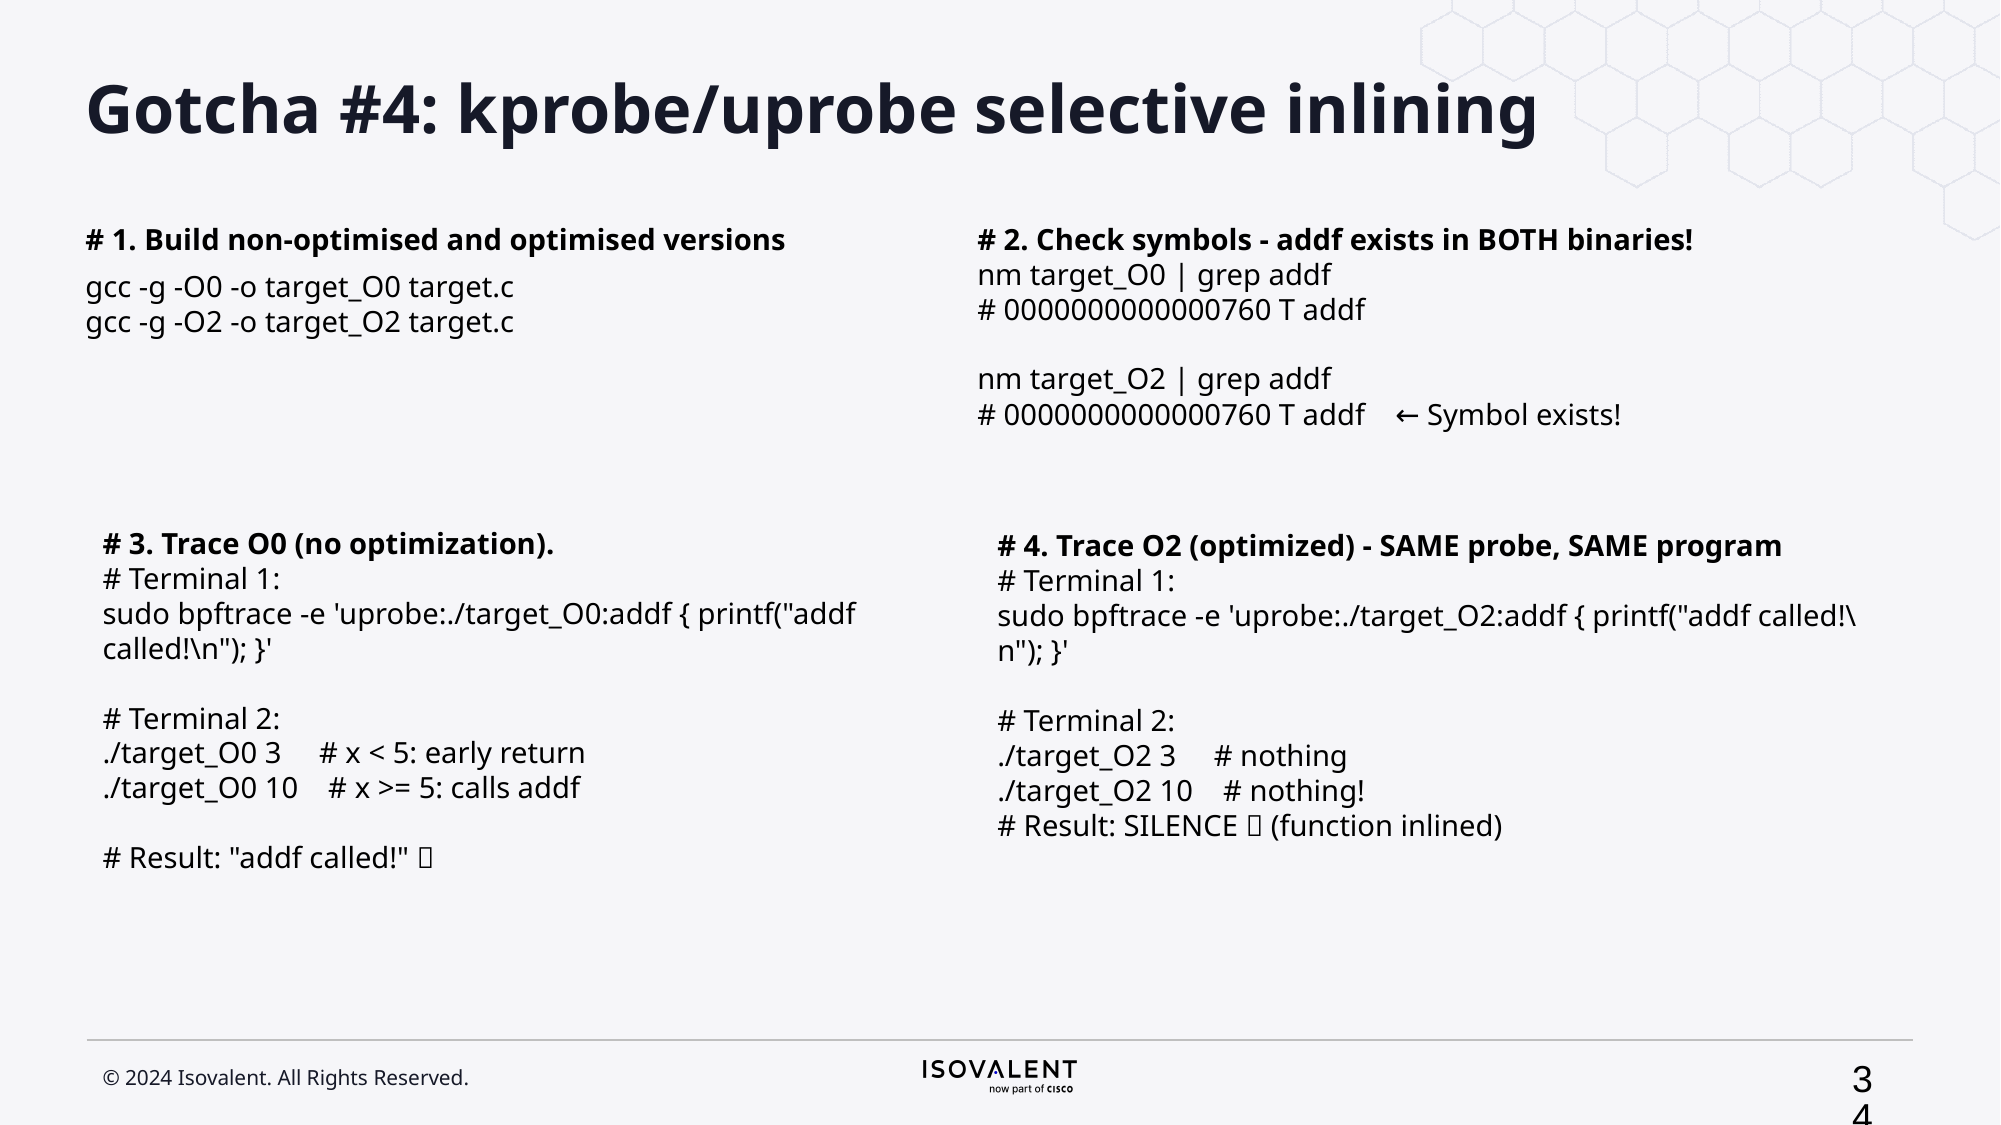

# Gotcha #4: kprobe/uprobe selective inlining
# 1. Build non-optimised and optimised versions
gcc -g -O0 -o target_O0 target.c
gcc -g -O2 -o target_O2 target.c
# 2. Check symbols - addf exists in BOTH binaries!
nm target_O0 | grep addf
# 0000000000000760 T addf
nm target_O2 | grep addf
# 0000000000000760 T addf ← Symbol exists!
# 3. Trace O0 (no optimization).
# Terminal 1:
sudo bpftrace -e 'uprobe:./target_O0:addf { printf("addf called!\n"); }'
# Terminal 2:
./target_O0 3 # x < 5: early return
./target_O0 10 # x >= 5: calls addf
# Result: "addf called!" ✅
# 4. Trace O2 (optimized) - SAME probe, SAME program
# Terminal 1:
sudo bpftrace -e 'uprobe:./target_O2:addf { printf("addf called!\n"); }'
# Terminal 2:
./target_O2 3 # nothing
./target_O2 10 # nothing!
# Result: SILENCE ❌ (function inlined)